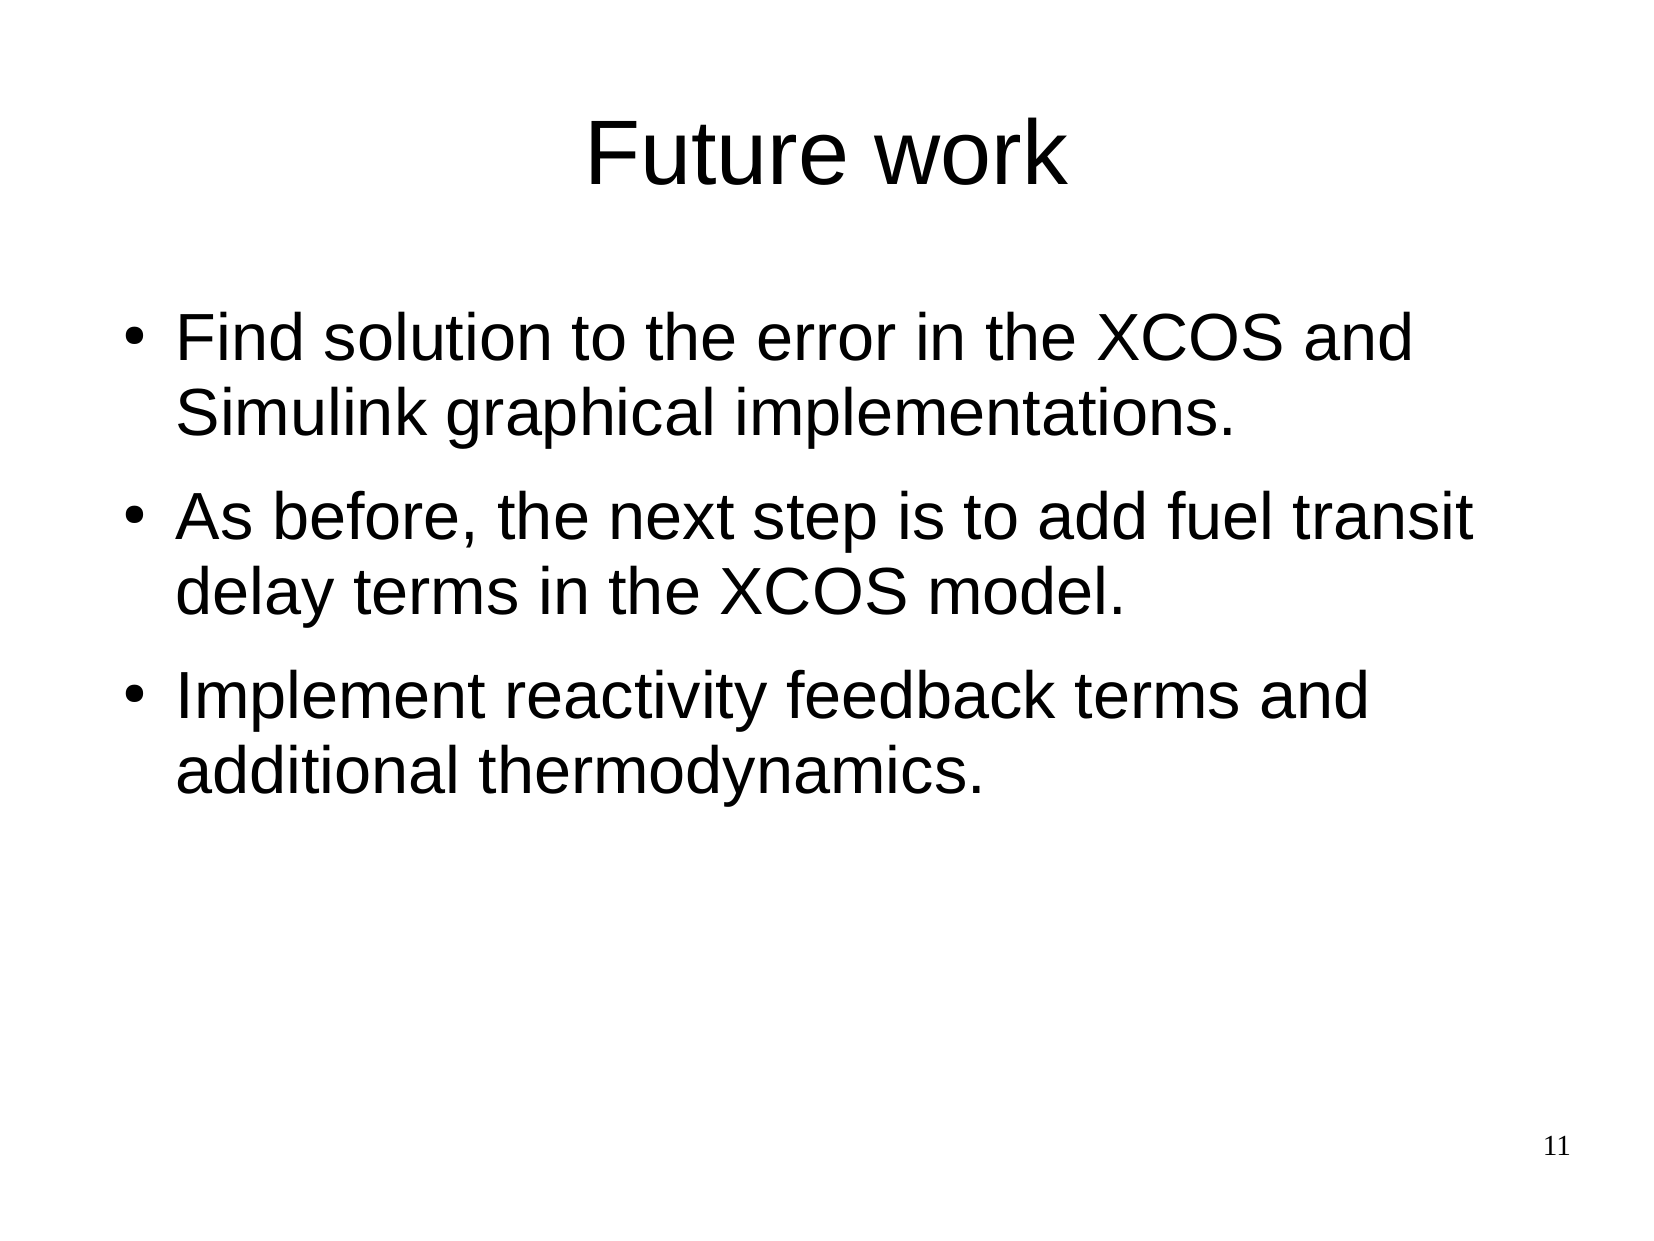

# Future work
Find solution to the error in the XCOS and Simulink graphical implementations.
As before, the next step is to add fuel transit delay terms in the XCOS model.
Implement reactivity feedback terms and additional thermodynamics.
11